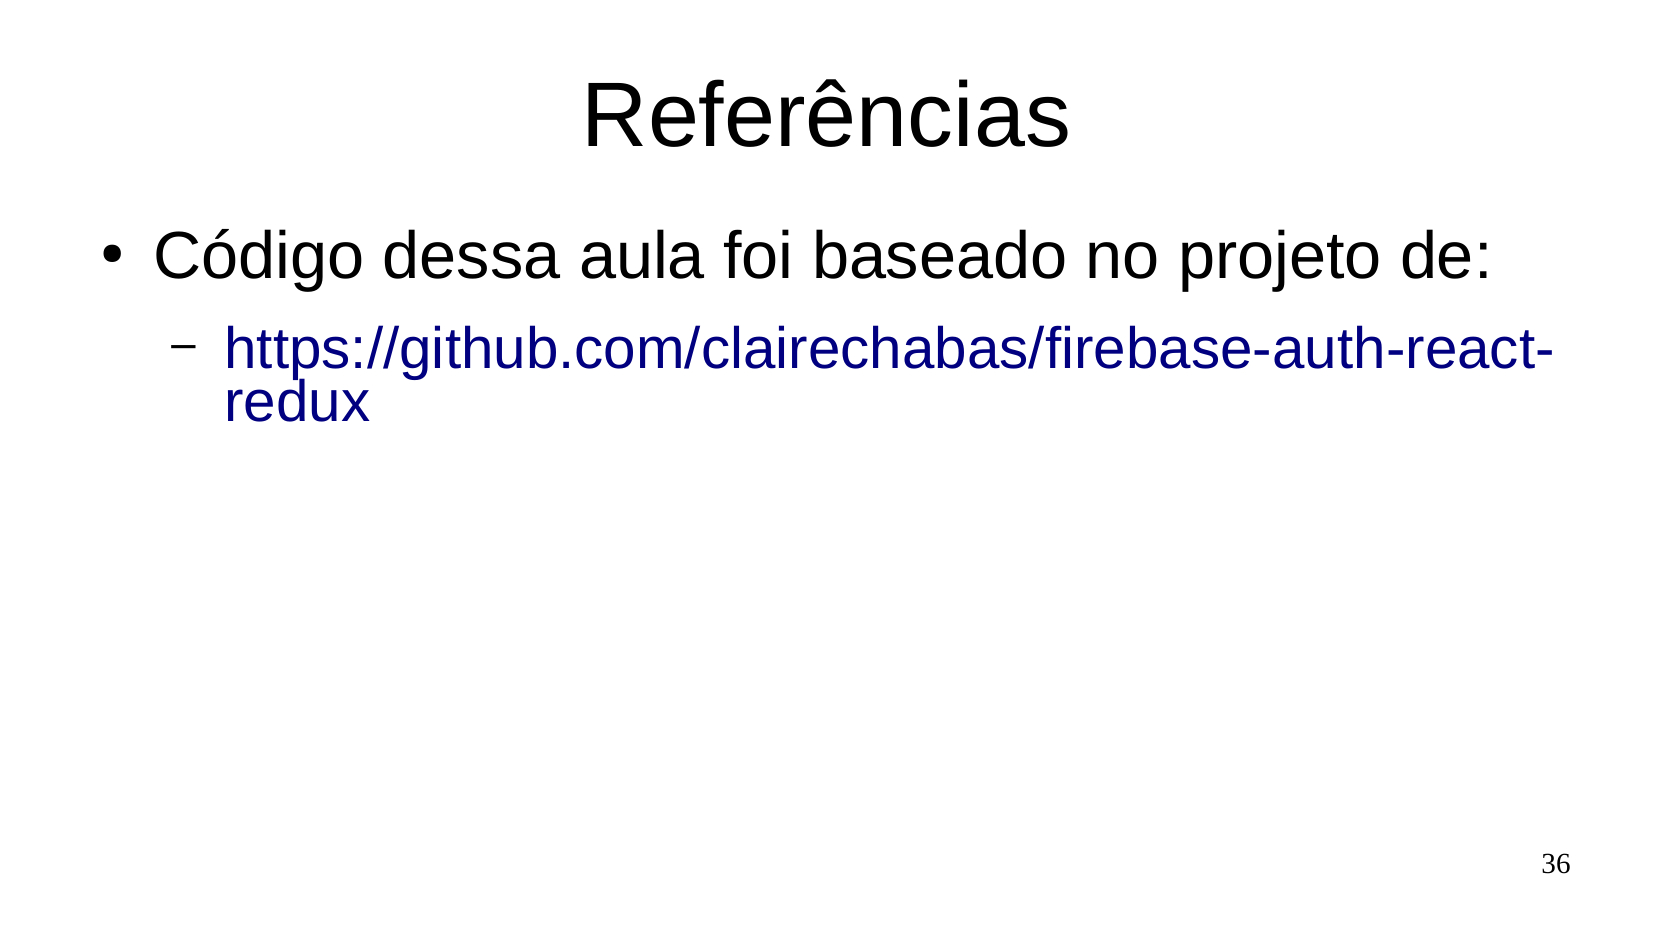

# Referências
Código dessa aula foi baseado no projeto de:
https://github.com/clairechabas/firebase-auth-react-redux
36